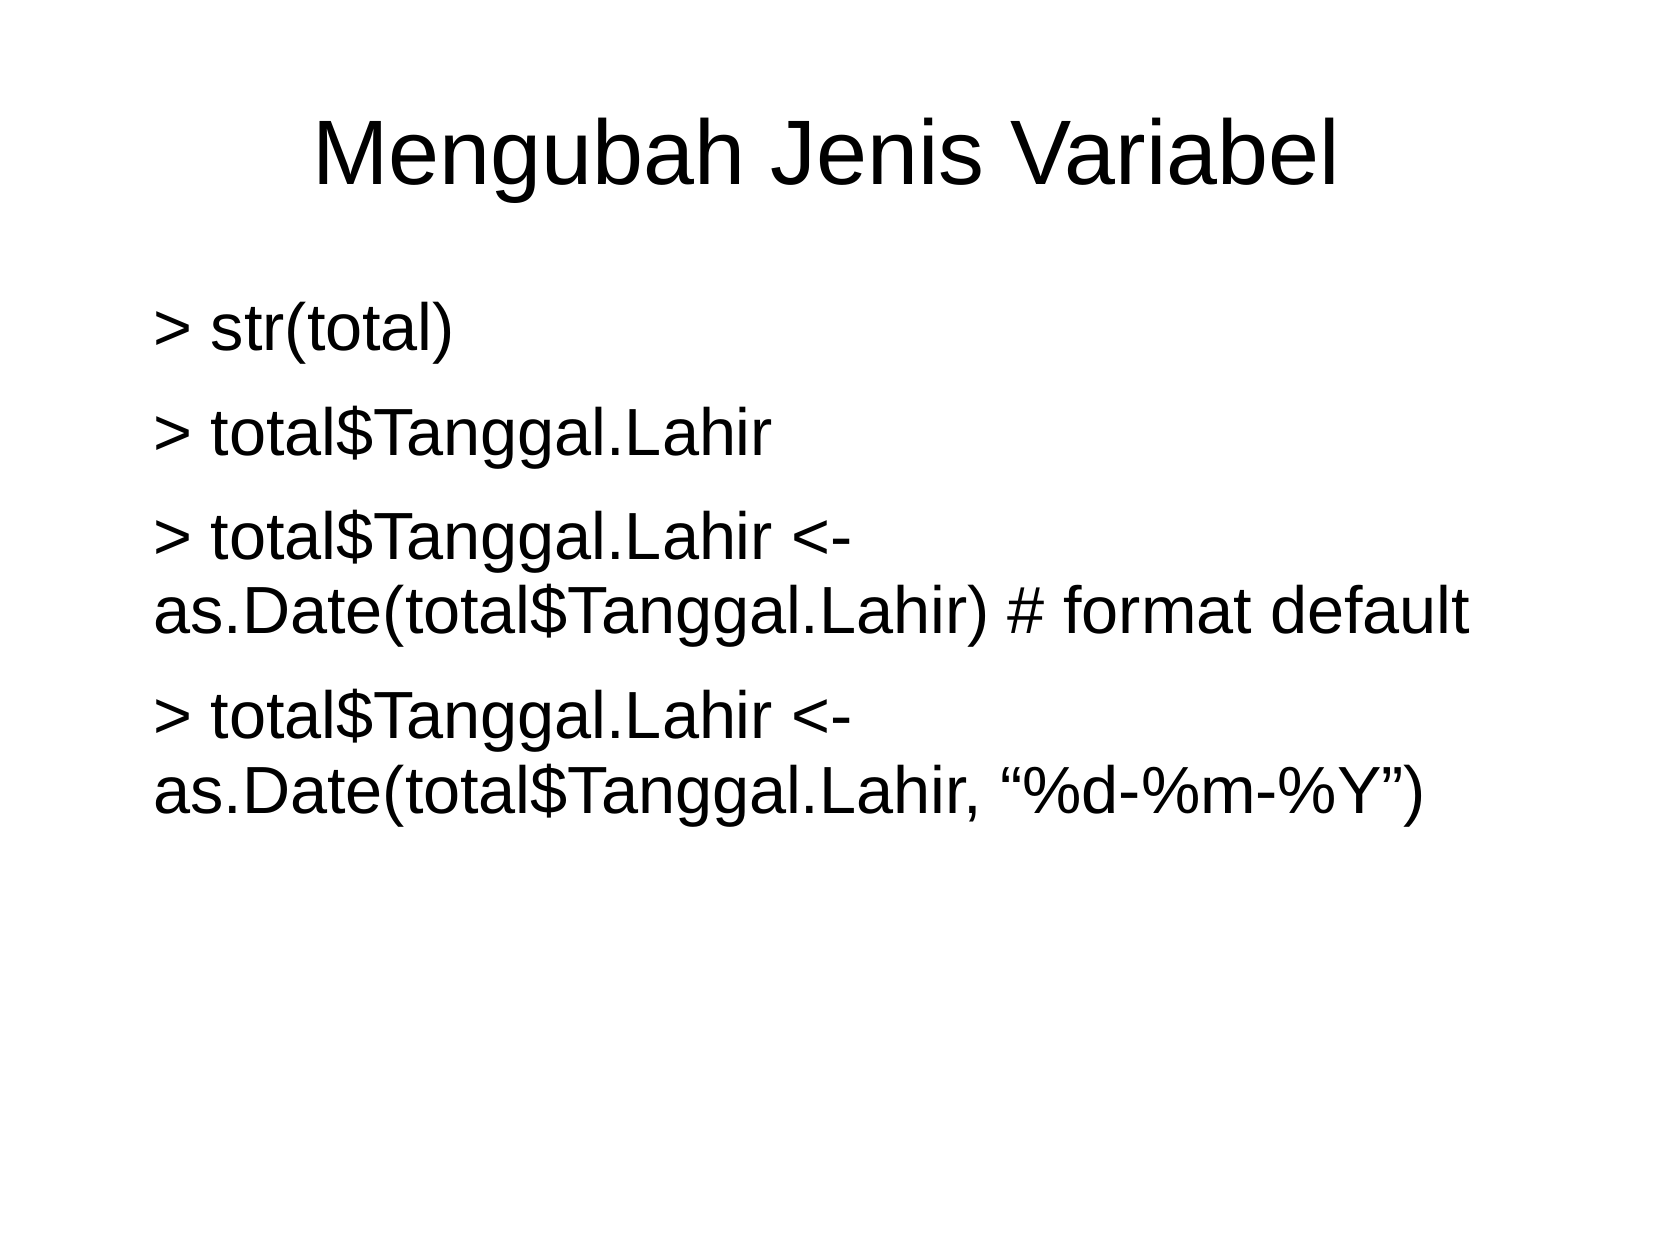

# Mengubah Jenis Variabel
> str(total)
> total$Tanggal.Lahir
> total$Tanggal.Lahir <- as.Date(total$Tanggal.Lahir) # format default
> total$Tanggal.Lahir <- as.Date(total$Tanggal.Lahir, “%d-%m-%Y”)